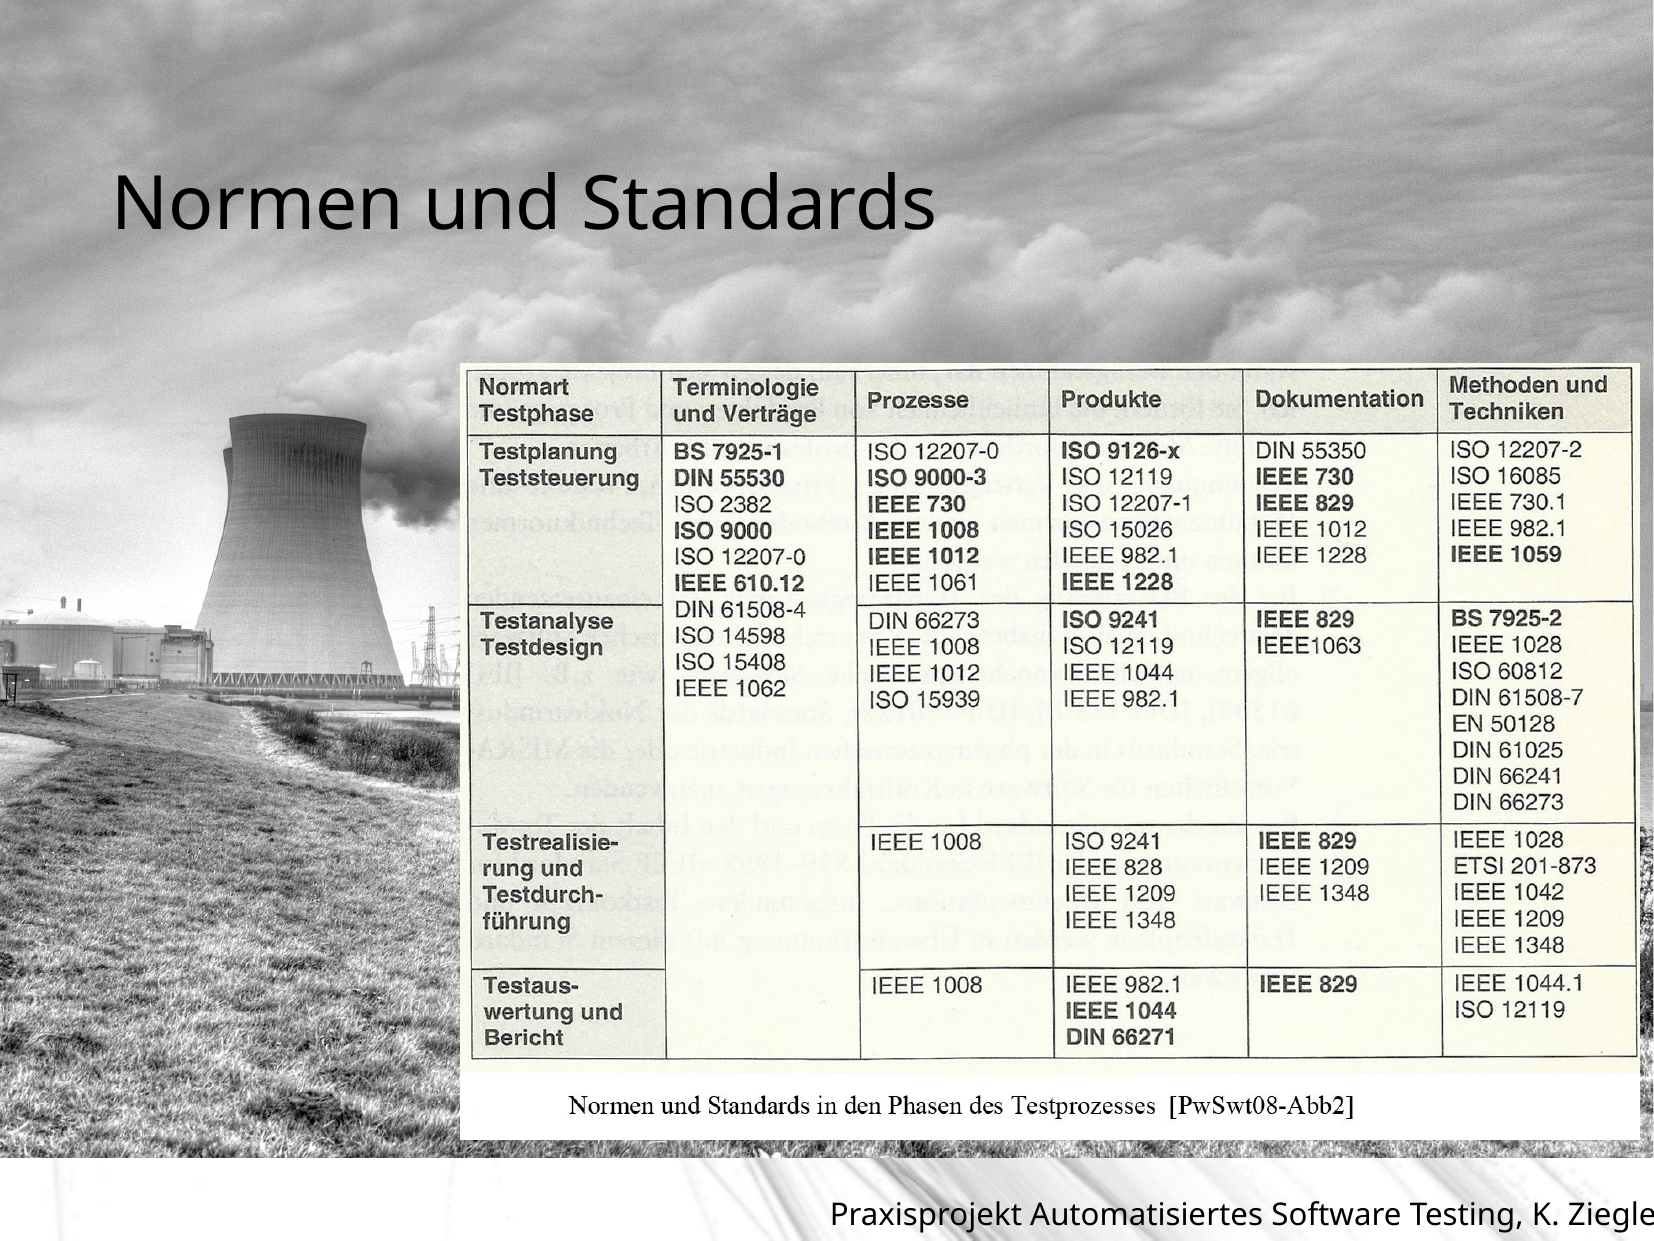

#
Normen und Standards
Praxisprojekt Automatisiertes Software Testing, K. Ziegler